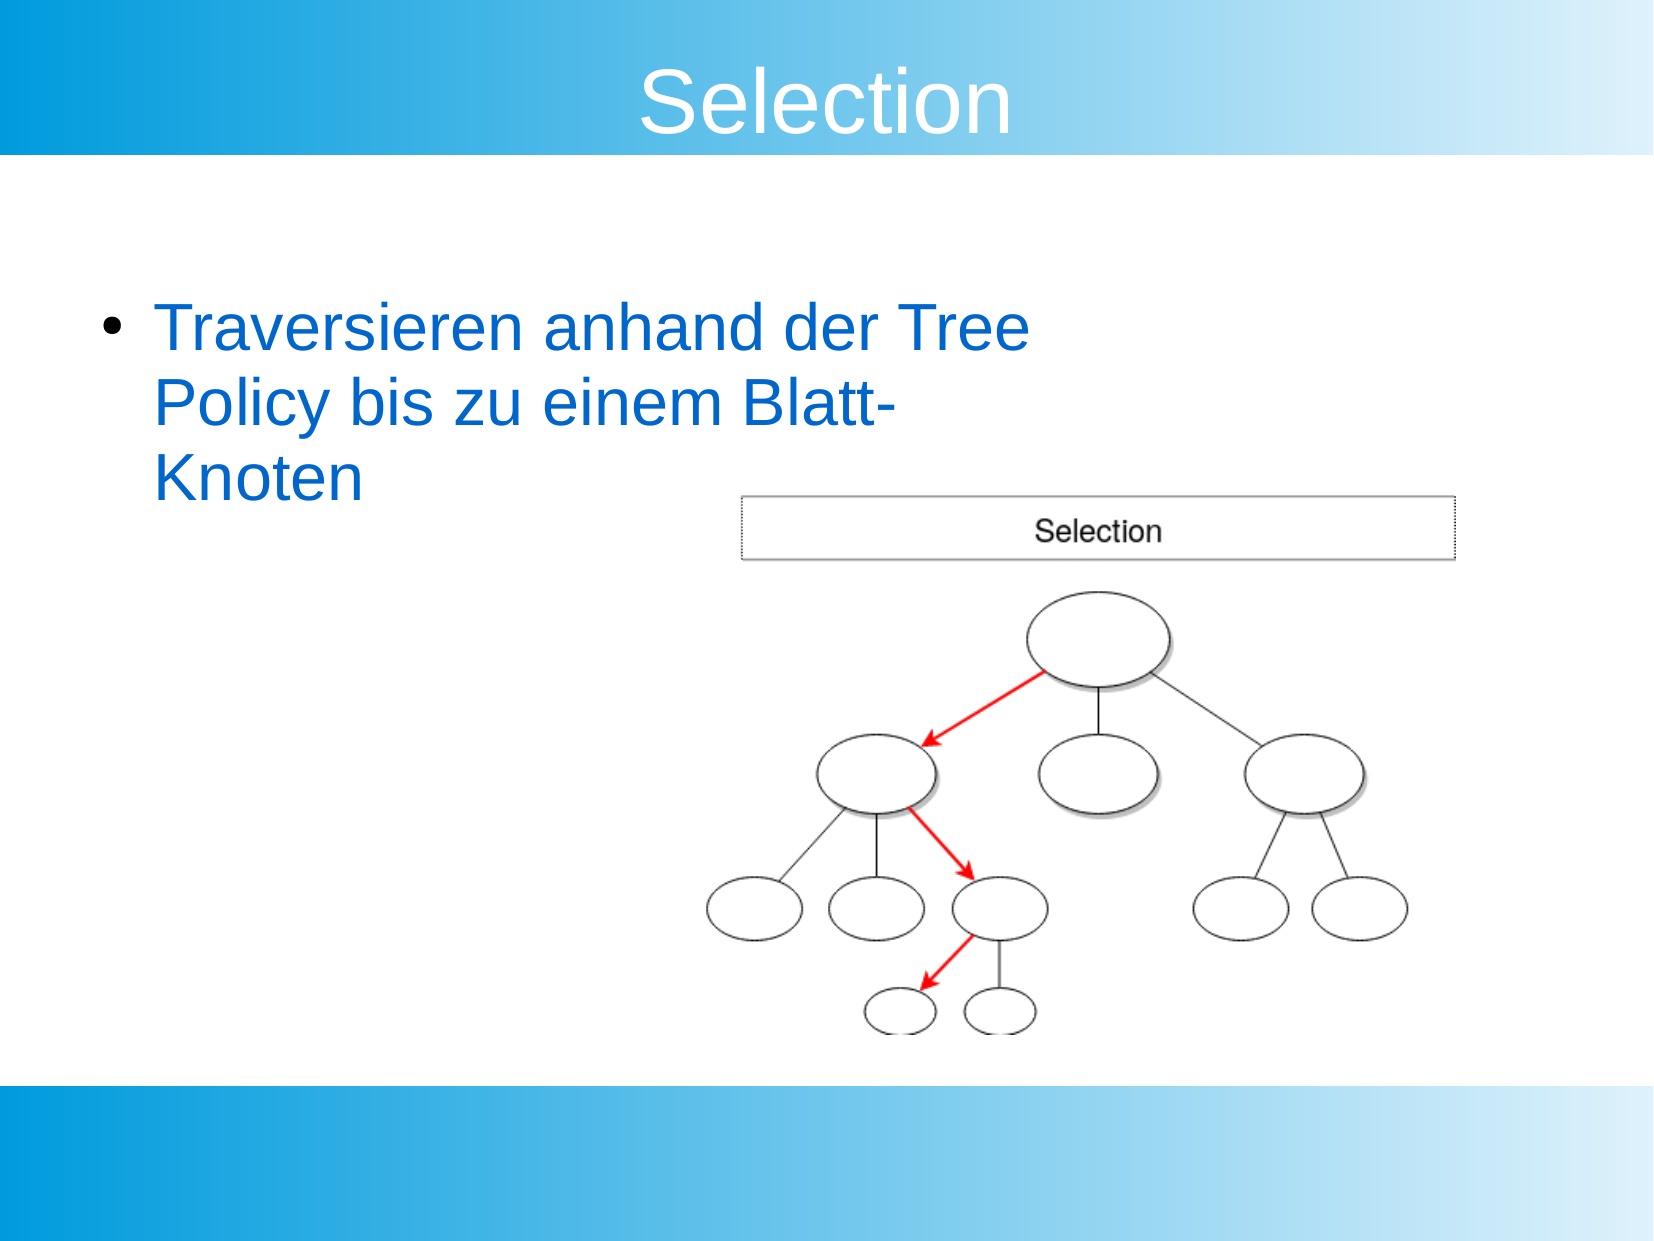

# Selection
Traversieren anhand der Tree Policy bis zu einem Blatt-Knoten